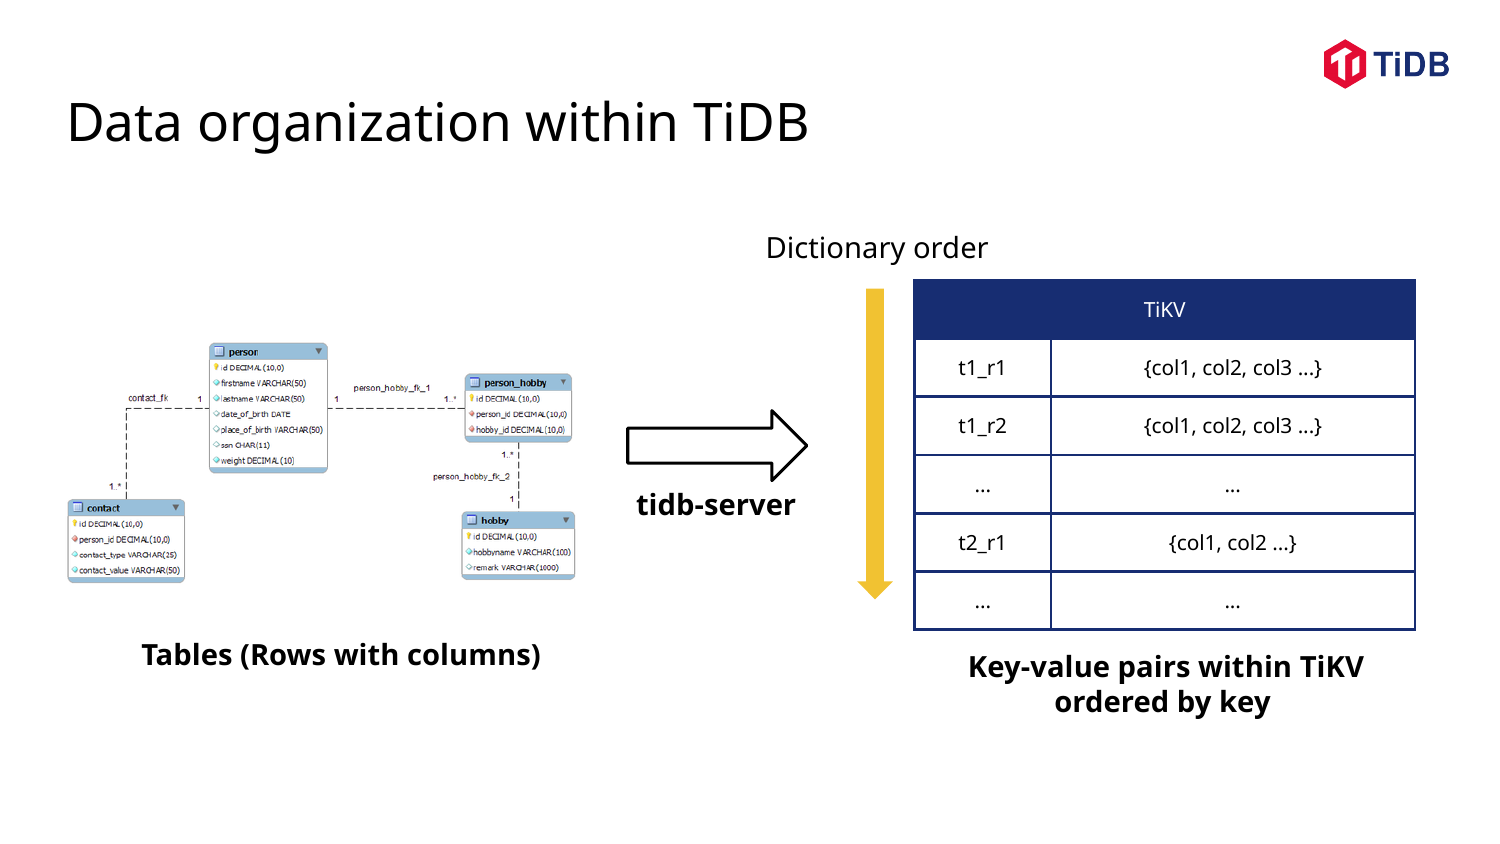

# Data organization within TiDB
Dictionary order
| TiKV | |
| --- | --- |
| t1\_r1 | {col1, col2, col3 ...} |
| t1\_r2 | {col1, col2, col3 ...} |
| ... | ... |
| t2\_r1 | {col1, col2 ...} |
| ... | ... |
tidb-server
Tables (Rows with columns)
Key-value pairs within TiKV
ordered by key